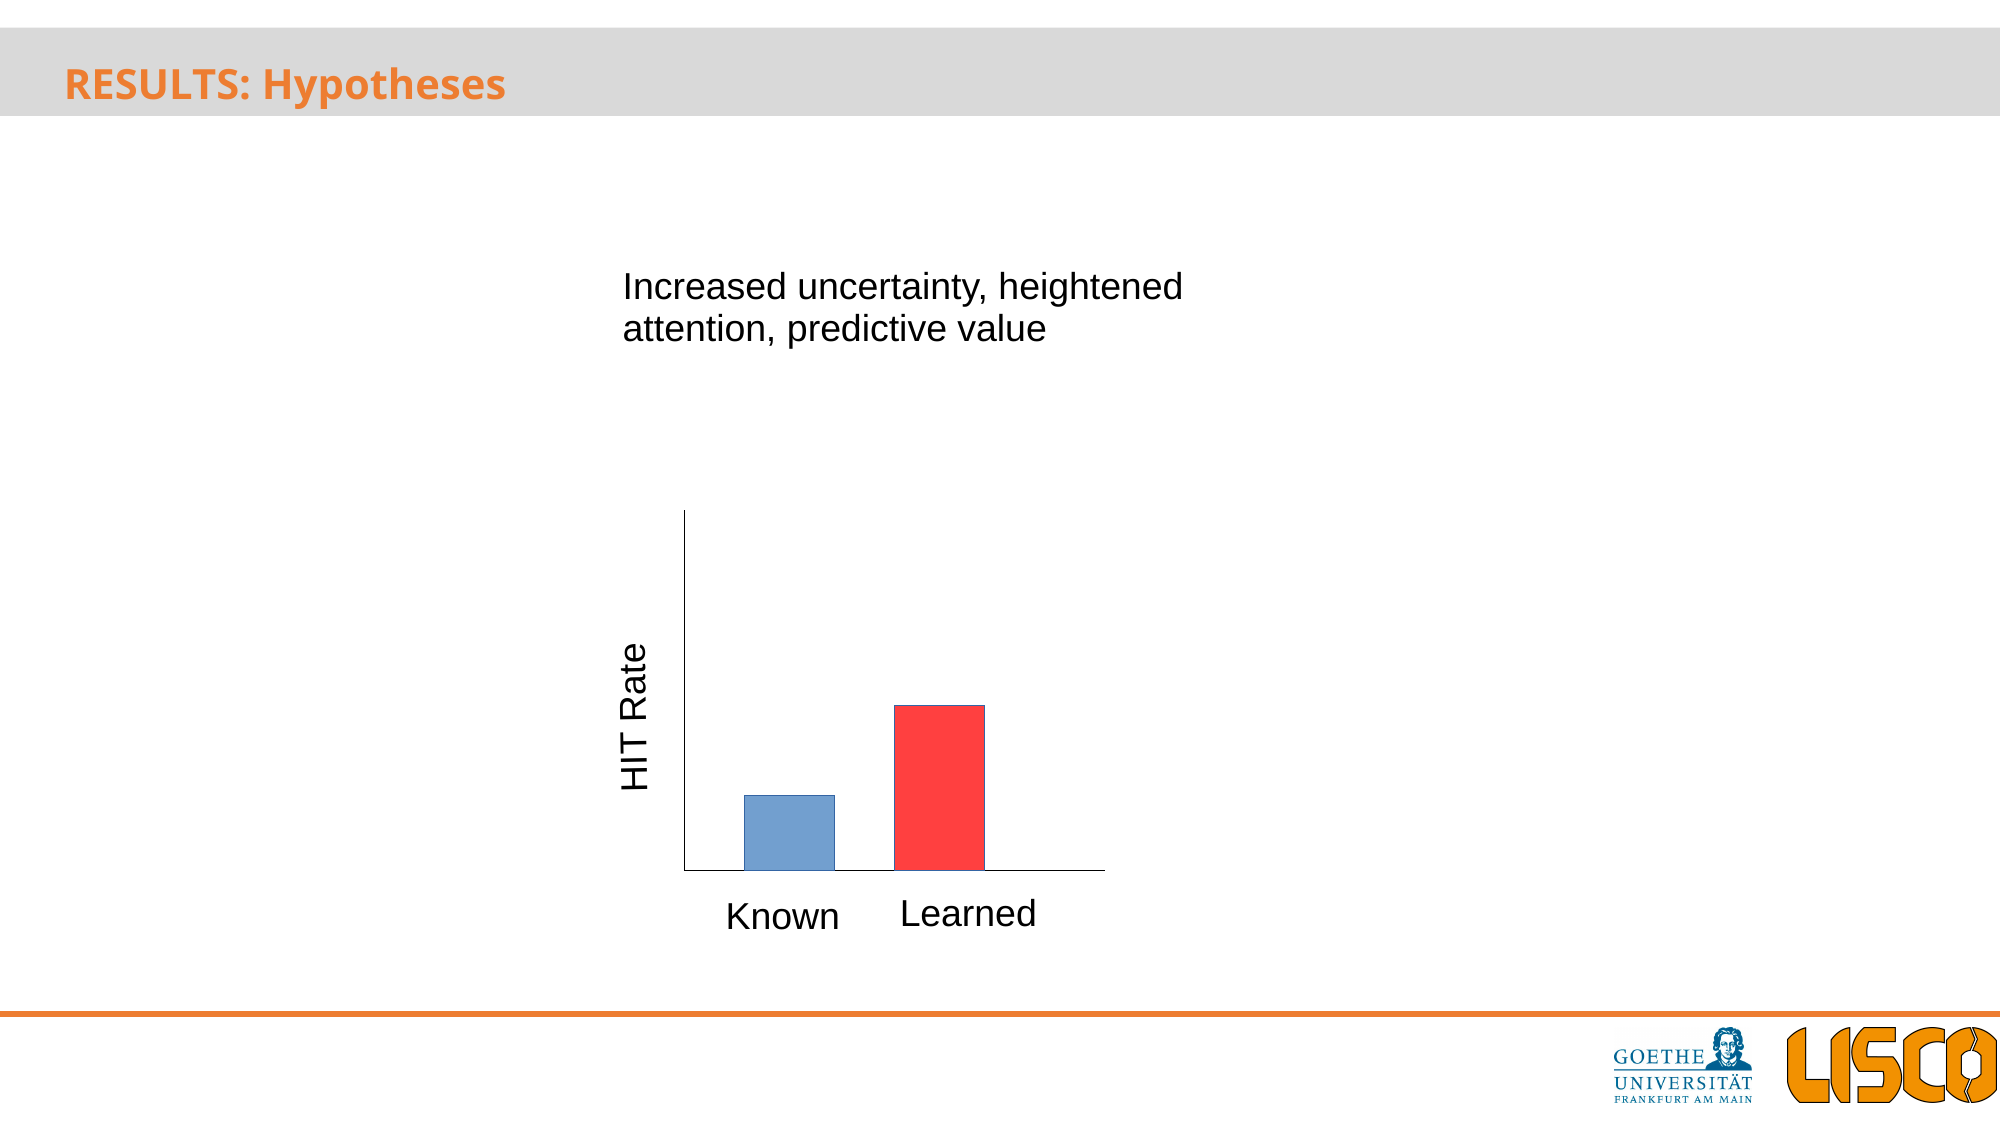

RESULTS: Hypotheses
Increased uncertainty, heightened attention, predictive value
HIT Rate
Learned
Known